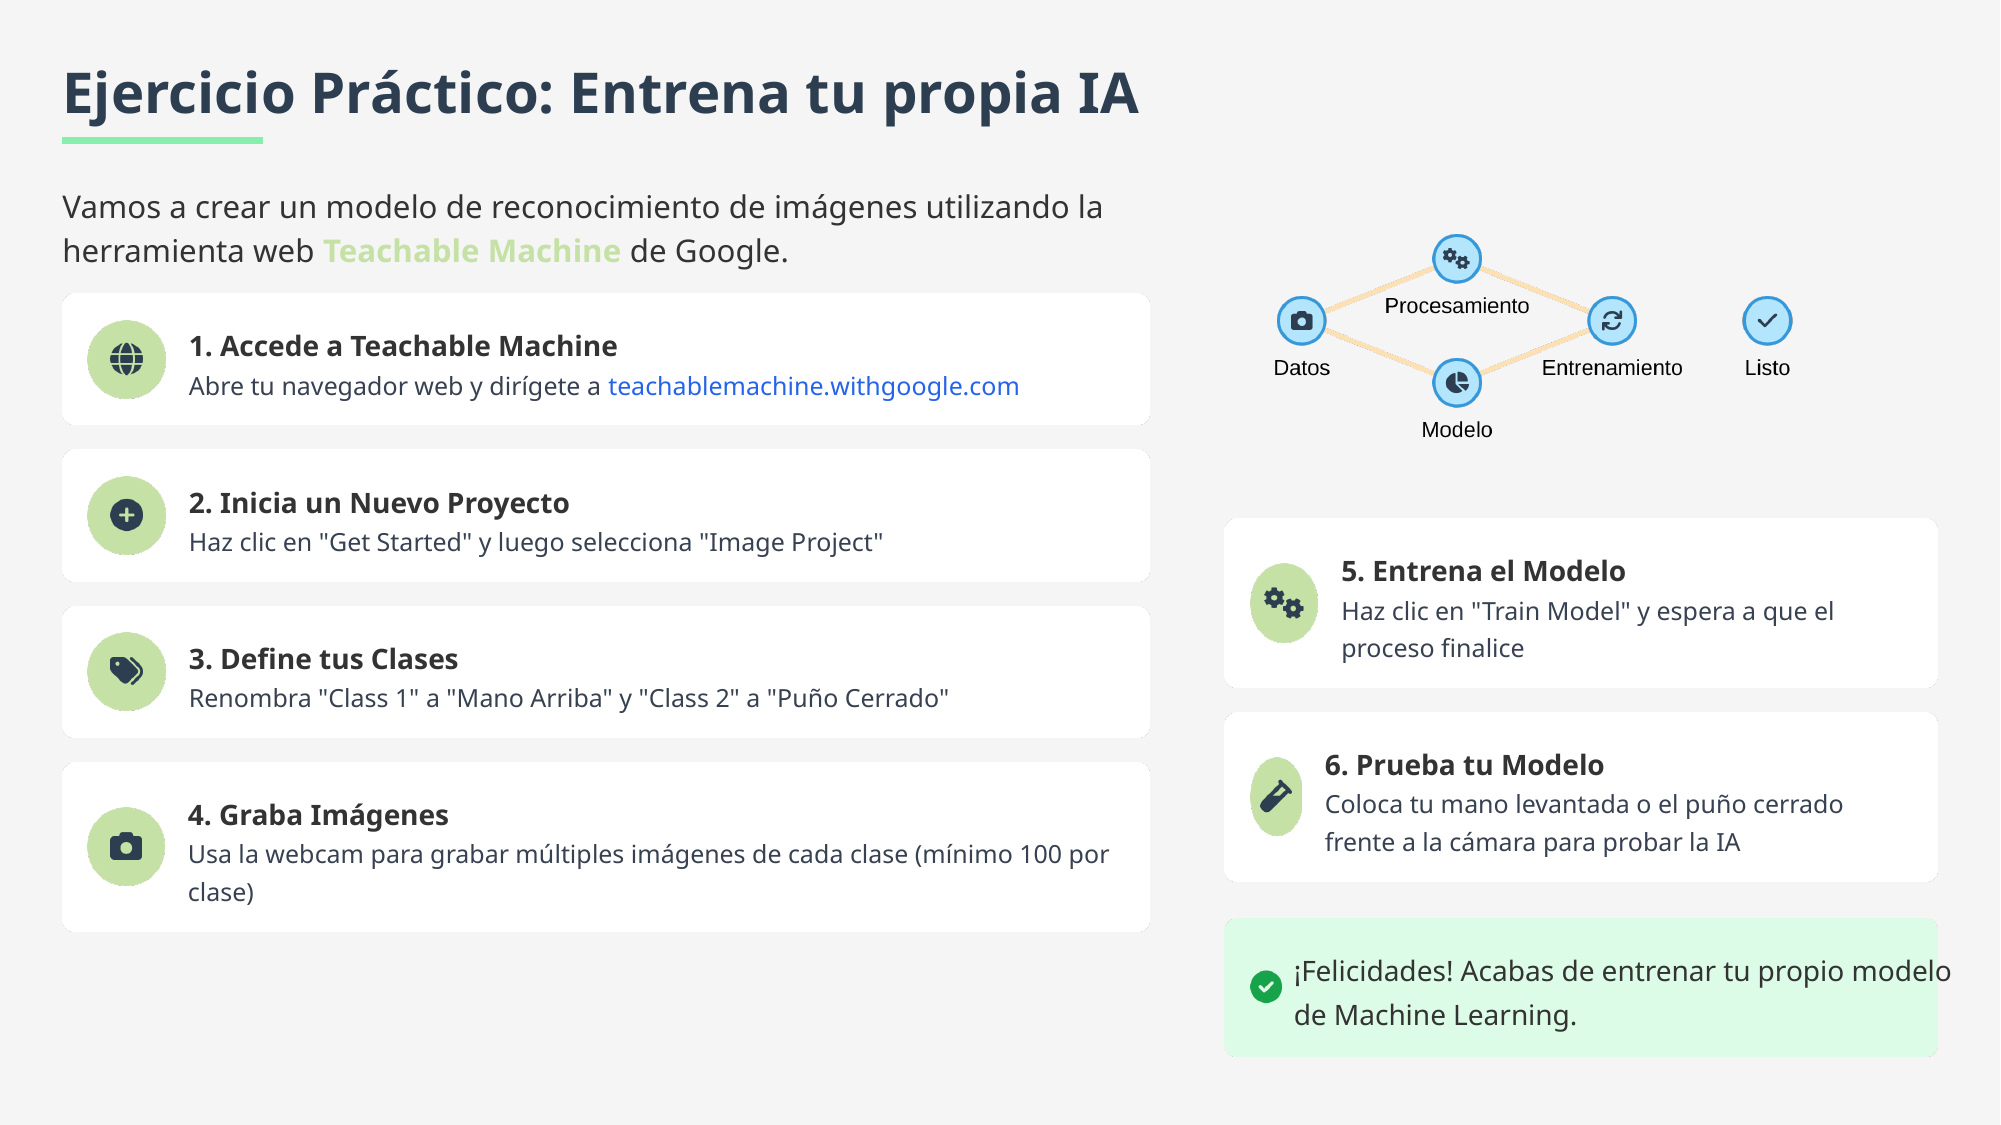

Ejercicio Práctico: Entrena tu propia IA
Vamos a crear un modelo de reconocimiento de imágenes utilizando la herramienta web Teachable Machine de Google.
1. Accede a Teachable Machine
Abre tu navegador web y dirígete a teachablemachine.withgoogle.com
2. Inicia un Nuevo Proyecto
Haz clic en "Get Started" y luego selecciona "Image Project"
5. Entrena el Modelo
Haz clic en "Train Model" y espera a que el proceso finalice
3. Define tus Clases
Renombra "Class 1" a "Mano Arriba" y "Class 2" a "Puño Cerrado"
6. Prueba tu Modelo
Coloca tu mano levantada o el puño cerrado frente a la cámara para probar la IA
4. Graba Imágenes
Usa la webcam para grabar múltiples imágenes de cada clase (mínimo 100 por clase)
¡Felicidades! Acabas de entrenar tu propio modelo de Machine Learning.